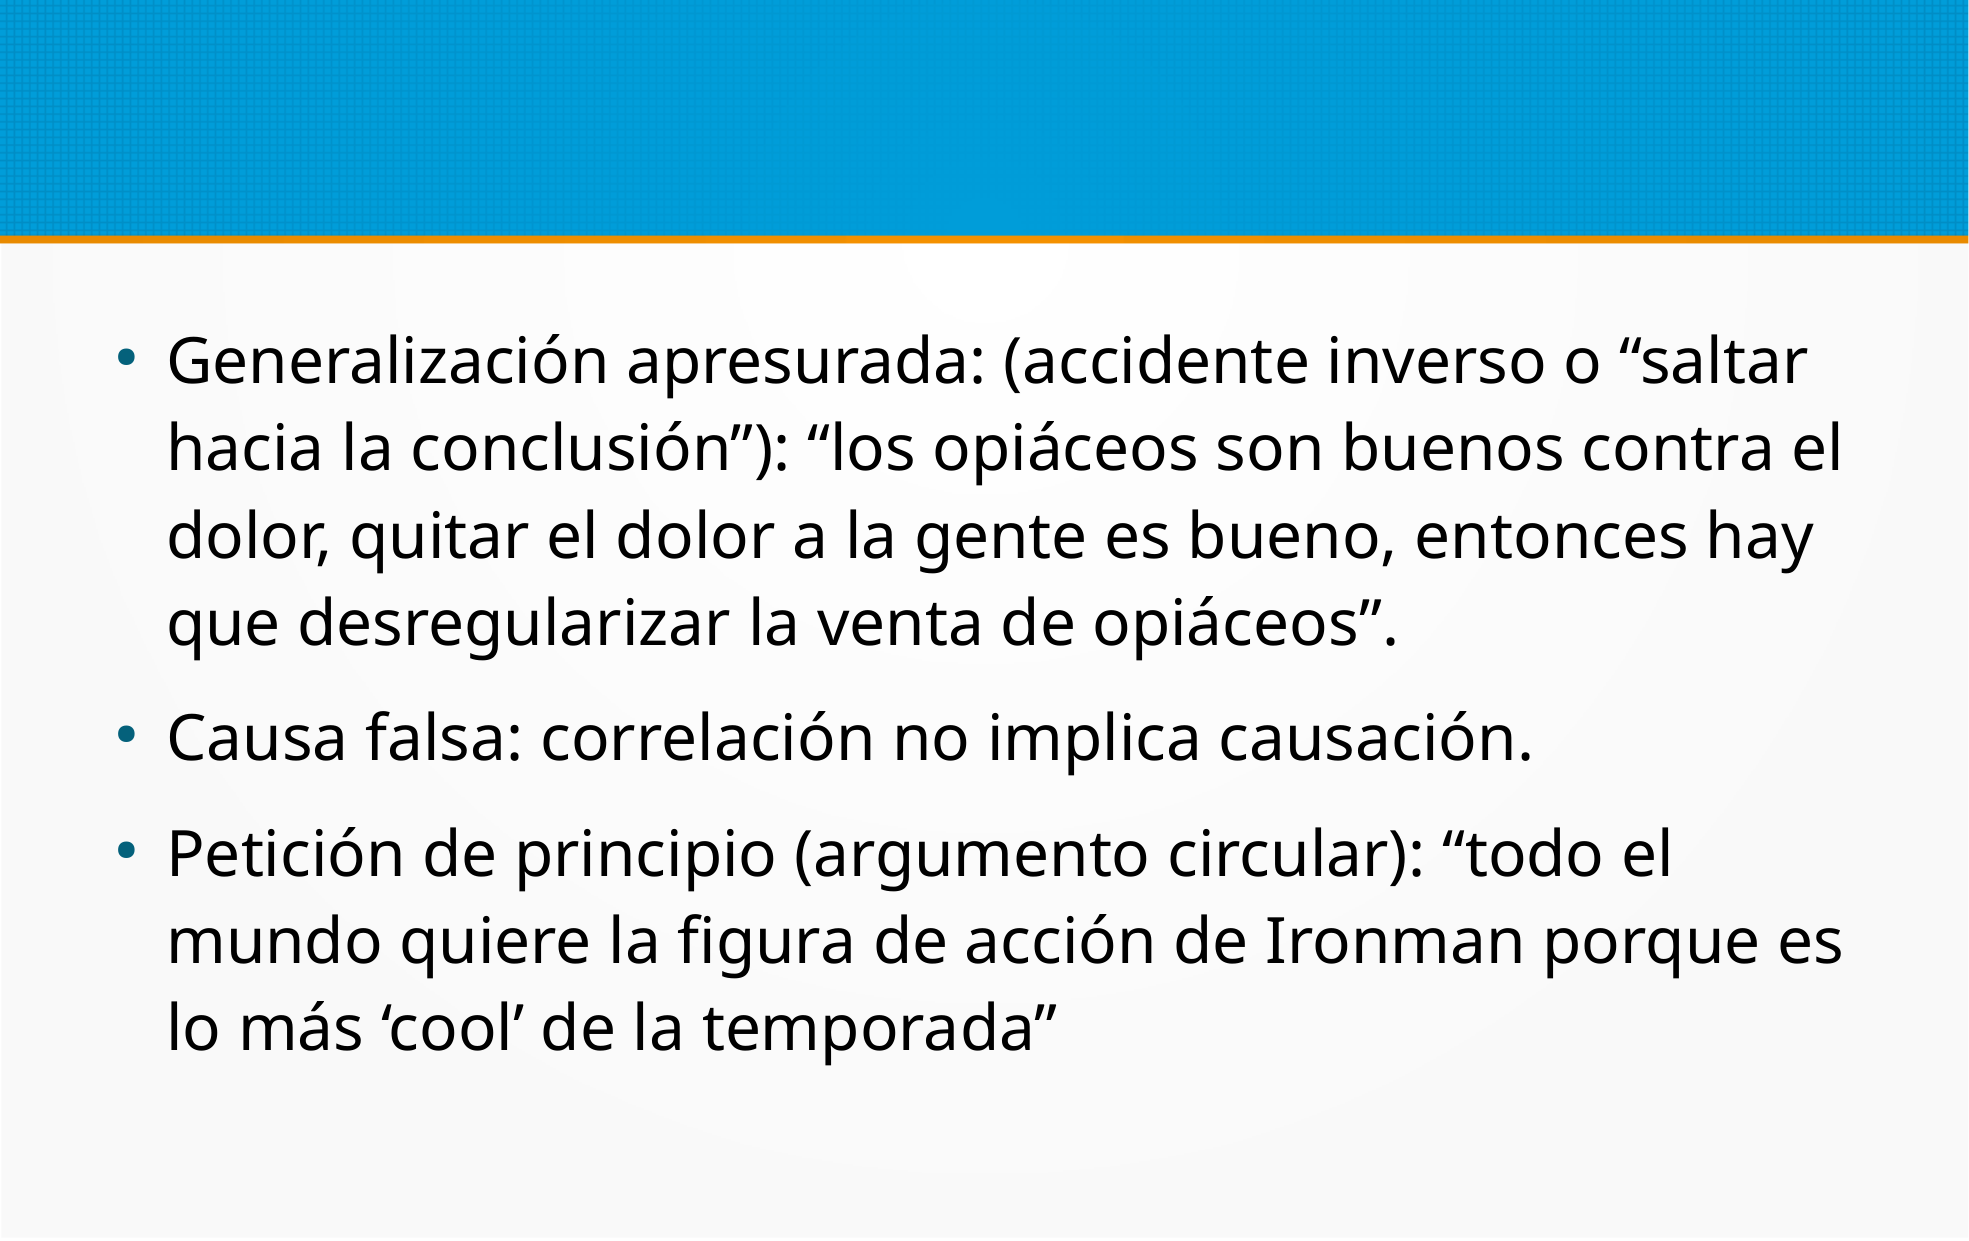

#
Generalización apresurada: (accidente inverso o “saltar hacia la conclusión”): “los opiáceos son buenos contra el dolor, quitar el dolor a la gente es bueno, entonces hay que desregularizar la venta de opiáceos”.
Causa falsa: correlación no implica causación.
Petición de principio (argumento circular): “todo el mundo quiere la figura de acción de Ironman porque es lo más ‘cool’ de la temporada”